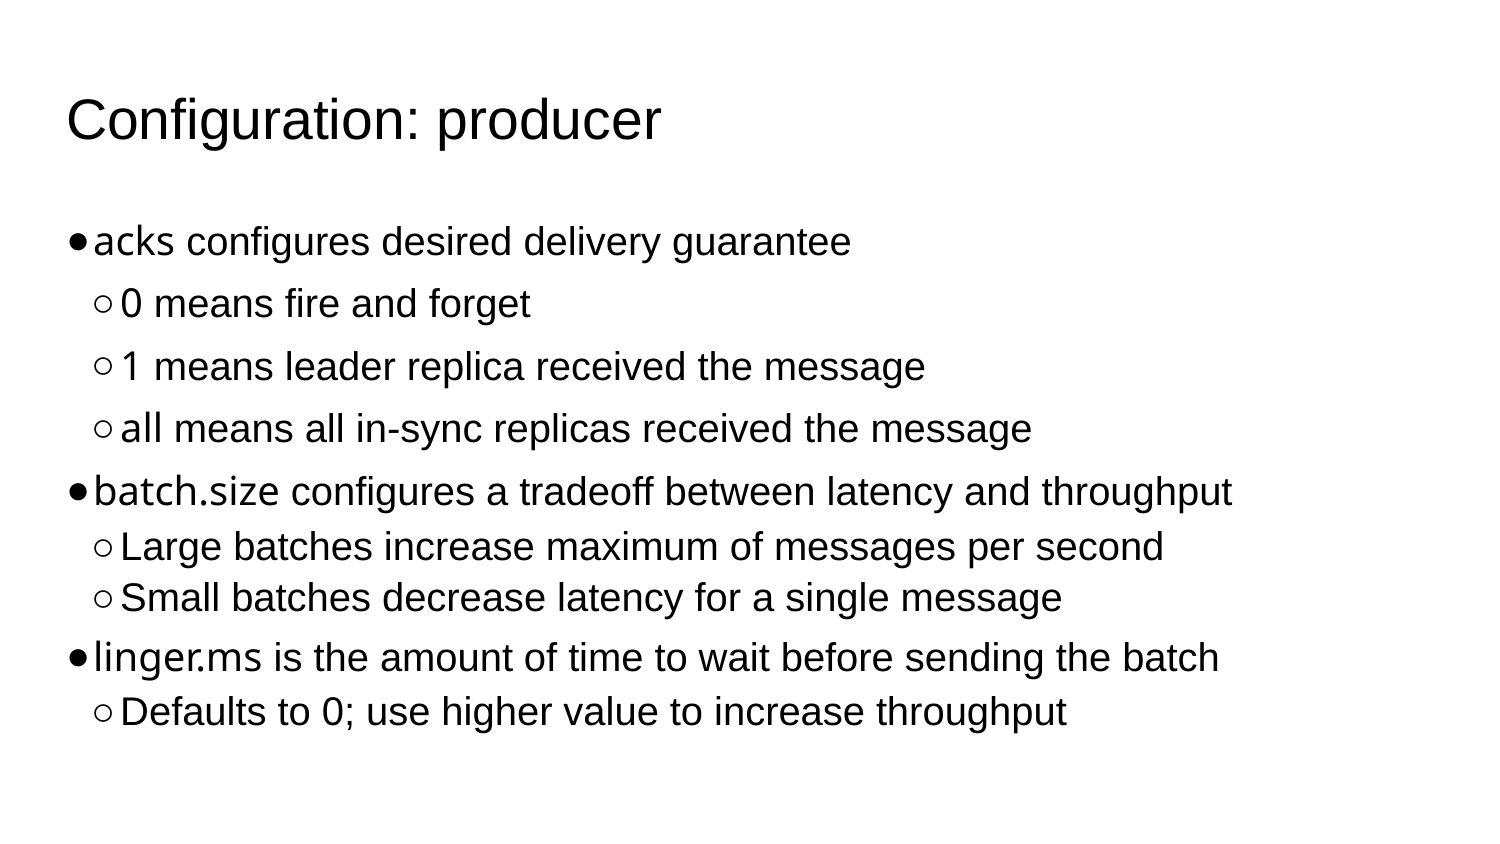

# Configuration: producer
acks configures desired delivery guarantee
0 means fire and forget
1 means leader replica received the message
all means all in-sync replicas received the message
batch.size configures a tradeoff between latency and throughput
Large batches increase maximum of messages per second
Small batches decrease latency for a single message
linger.ms is the amount of time to wait before sending the batch
Defaults to 0; use higher value to increase throughput